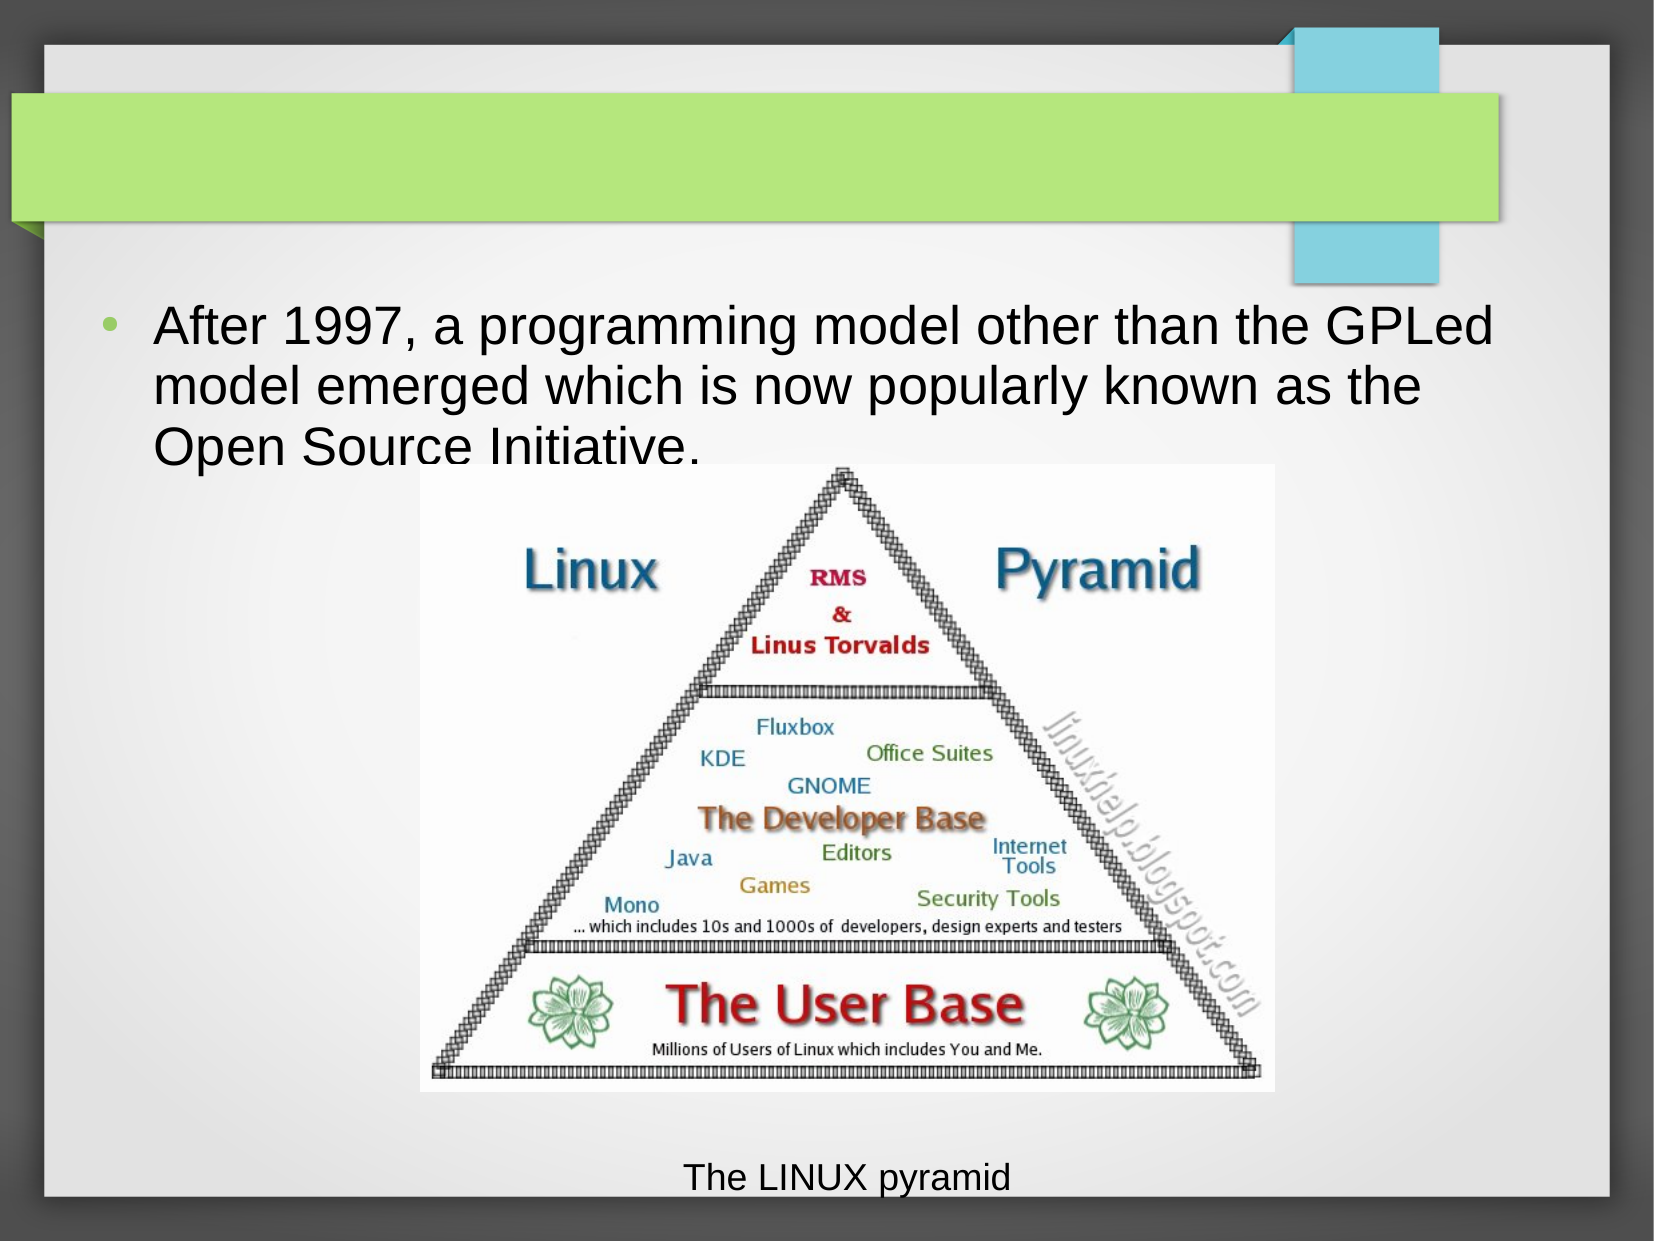

#
After 1997, a programming model other than the GPLed model emerged which is now popularly known as the Open Source Initiative.
The LINUX pyramid